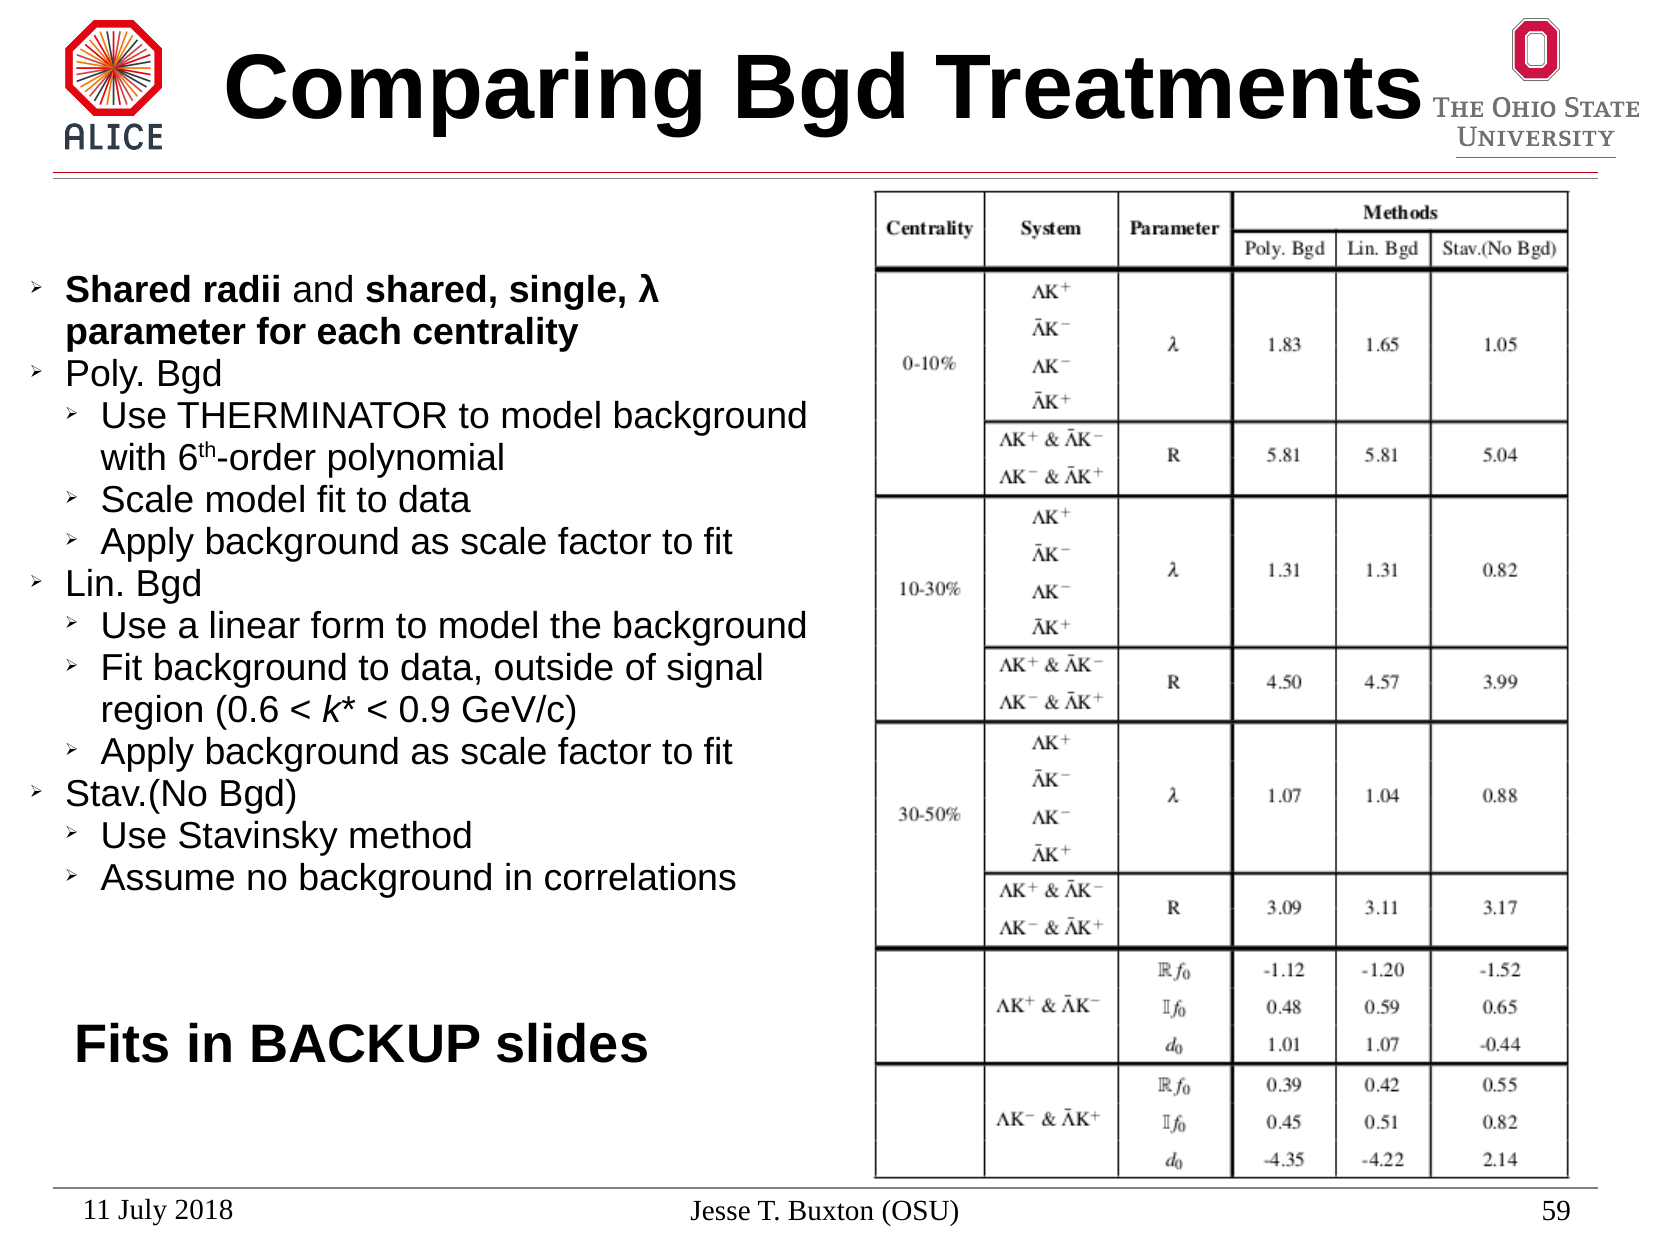

# Comparing Bgd Treatments
Shared radii and shared, single, λ parameter for each centrality
Poly. Bgd
Use THERMINATOR to model background with 6th-order polynomial
Scale model fit to data
Apply background as scale factor to fit
Lin. Bgd
Use a linear form to model the background
Fit background to data, outside of signal region (0.6 < k* < 0.9 GeV/c)
Apply background as scale factor to fit
Stav.(No Bgd)
Use Stavinsky method
Assume no background in correlations
Fits in BACKUP slides
11 July 2018
Jesse T. Buxton (OSU)
59